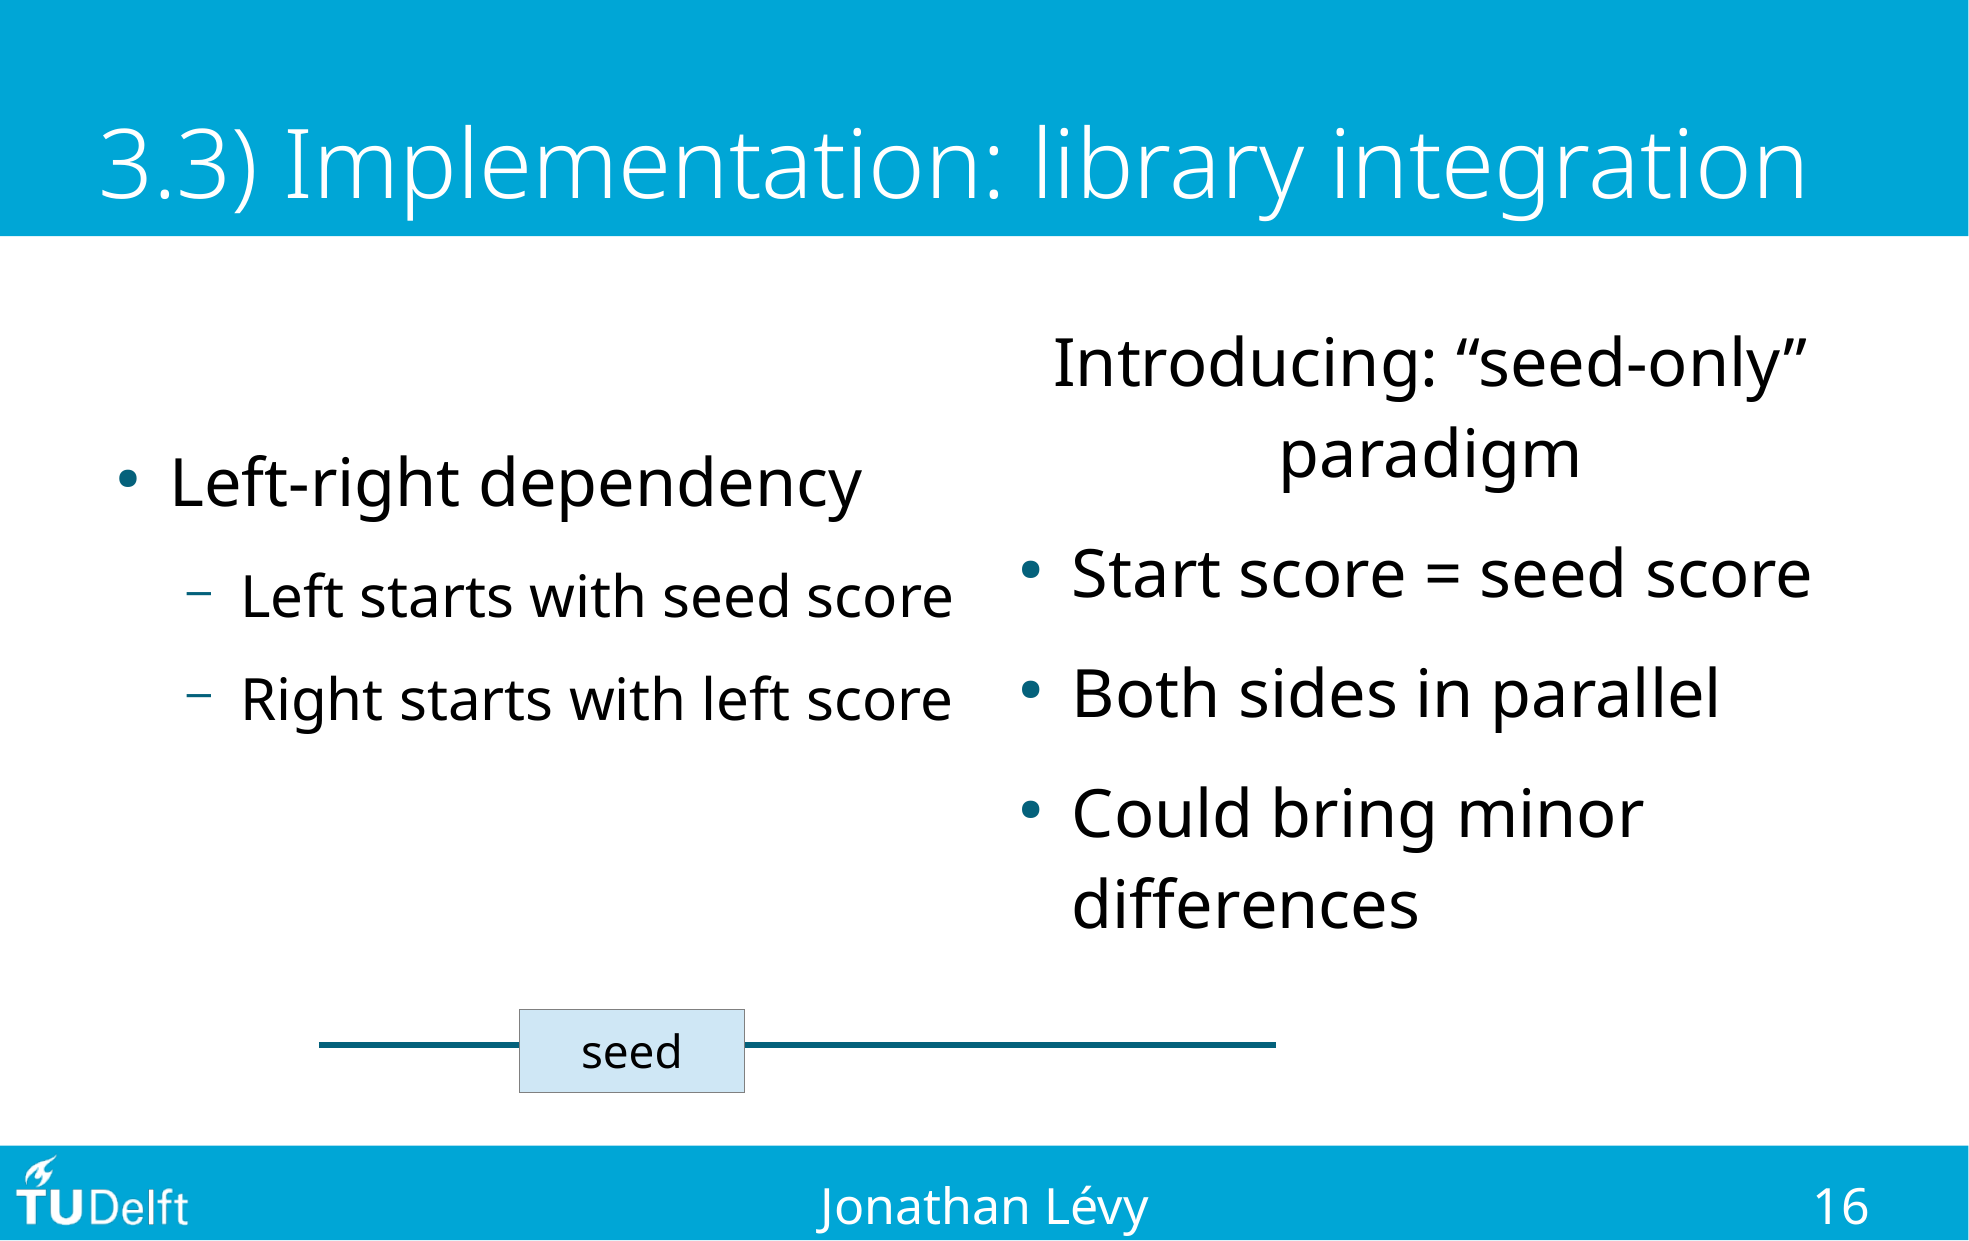

# 3.3) Implementation: library integration
Left-right dependency
Left starts with seed score
Right starts with left score
Introducing: “seed-only” paradigm
Start score = seed score
Both sides in parallel
Could bring minor differences
seed
Jonathan Lévy
16